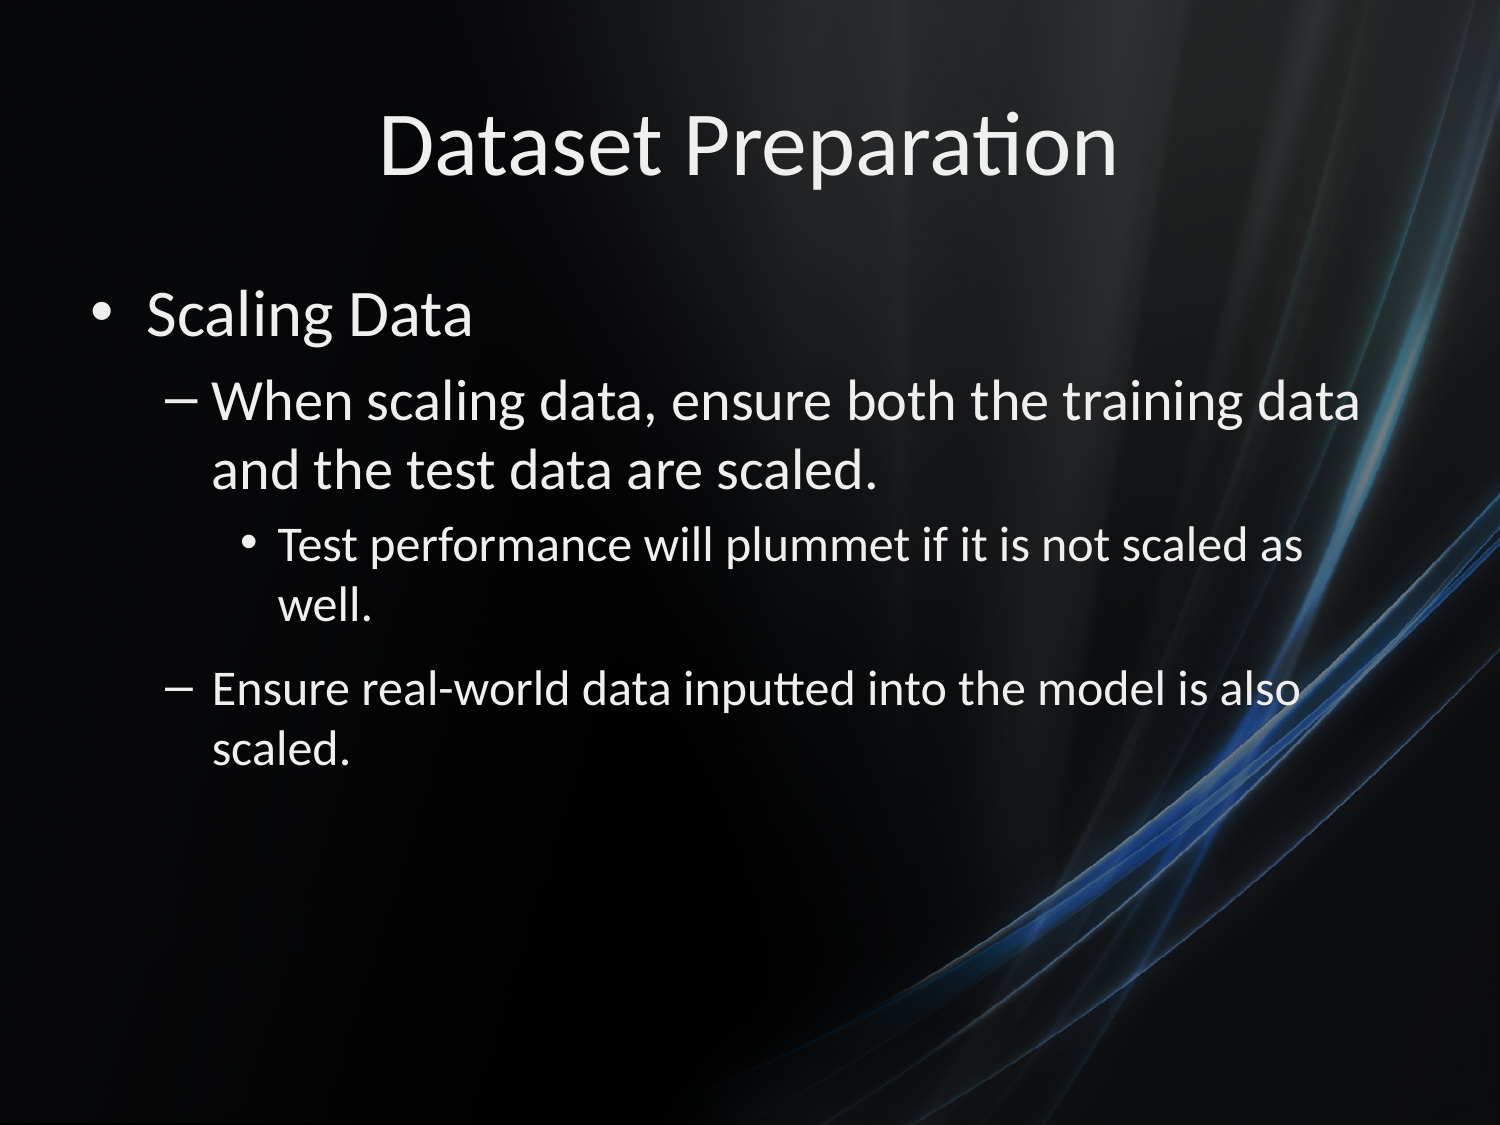

# Dataset Preparation
Scaling Data
When scaling data, ensure both the training data and the test data are scaled.
Test performance will plummet if it is not scaled as well.
Ensure real-world data inputted into the model is also scaled.